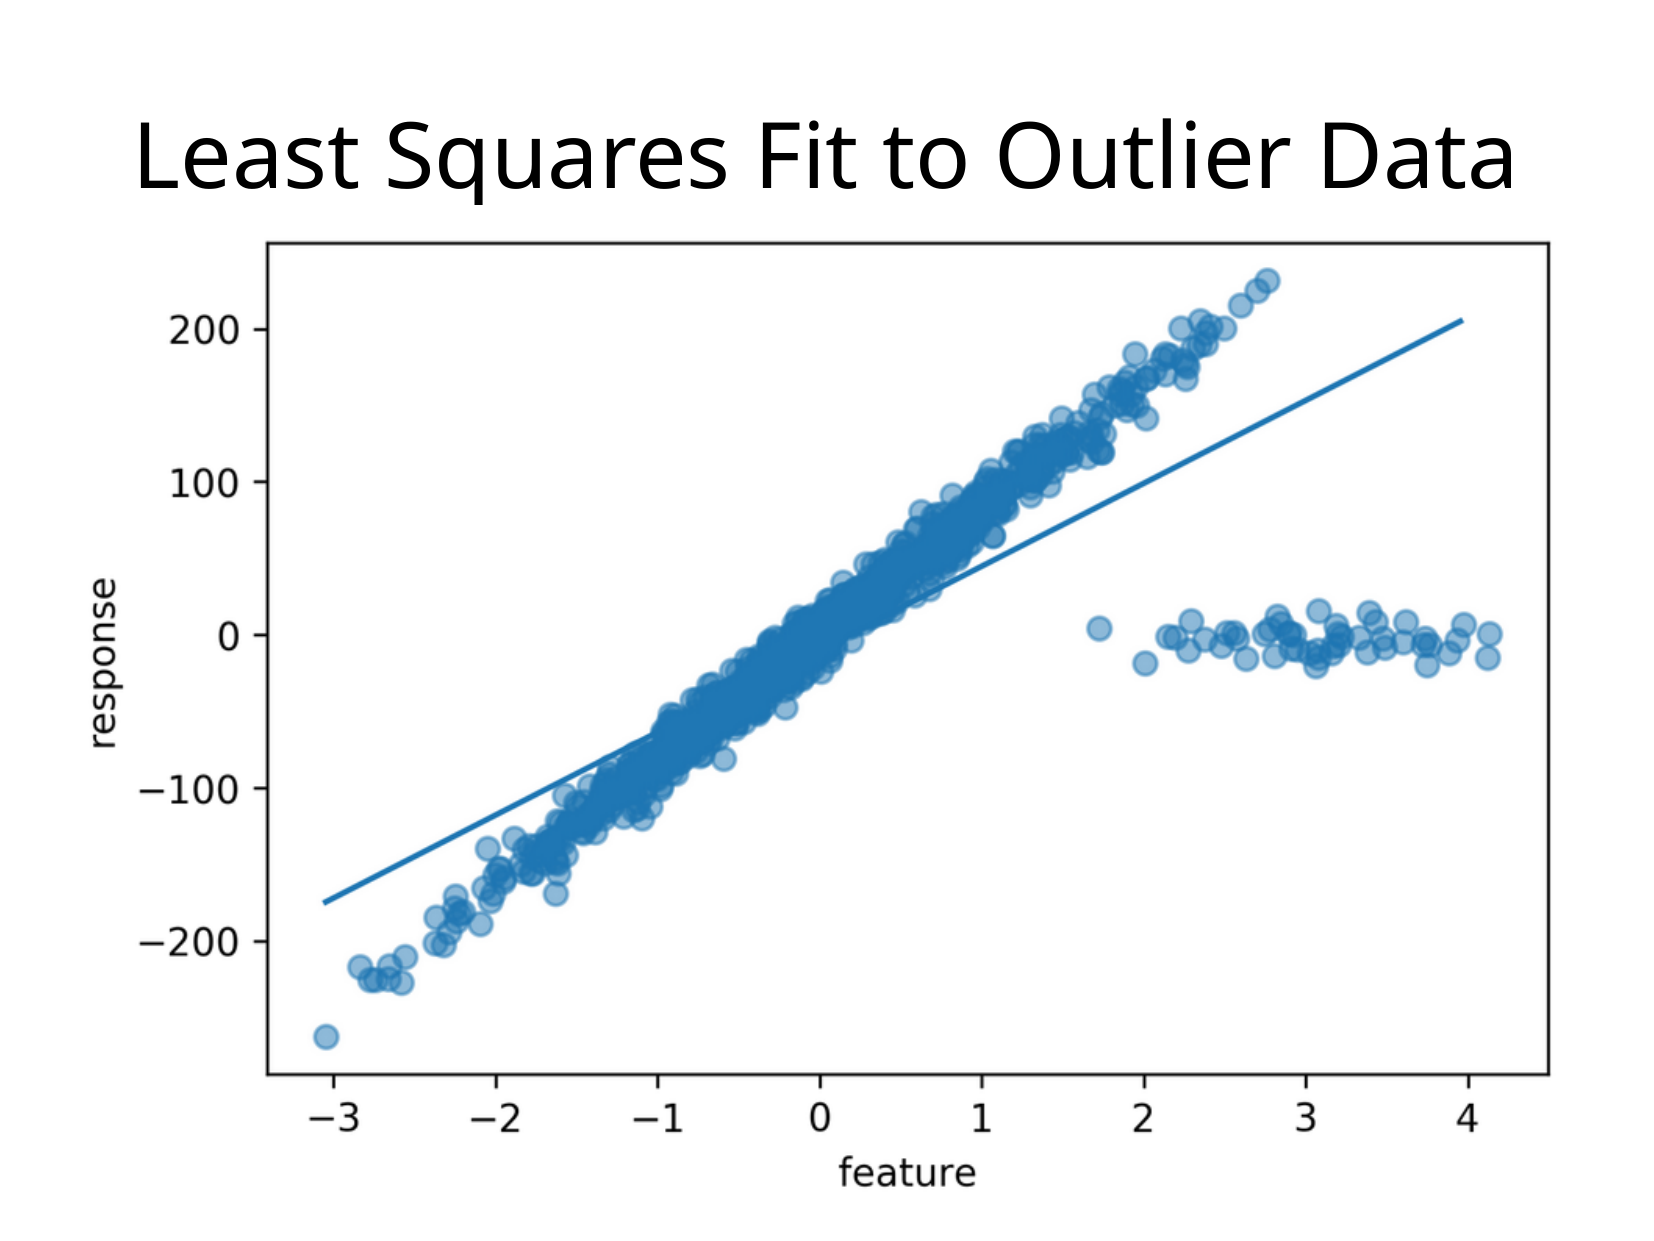

# Least Squares Fit to Outlier Data